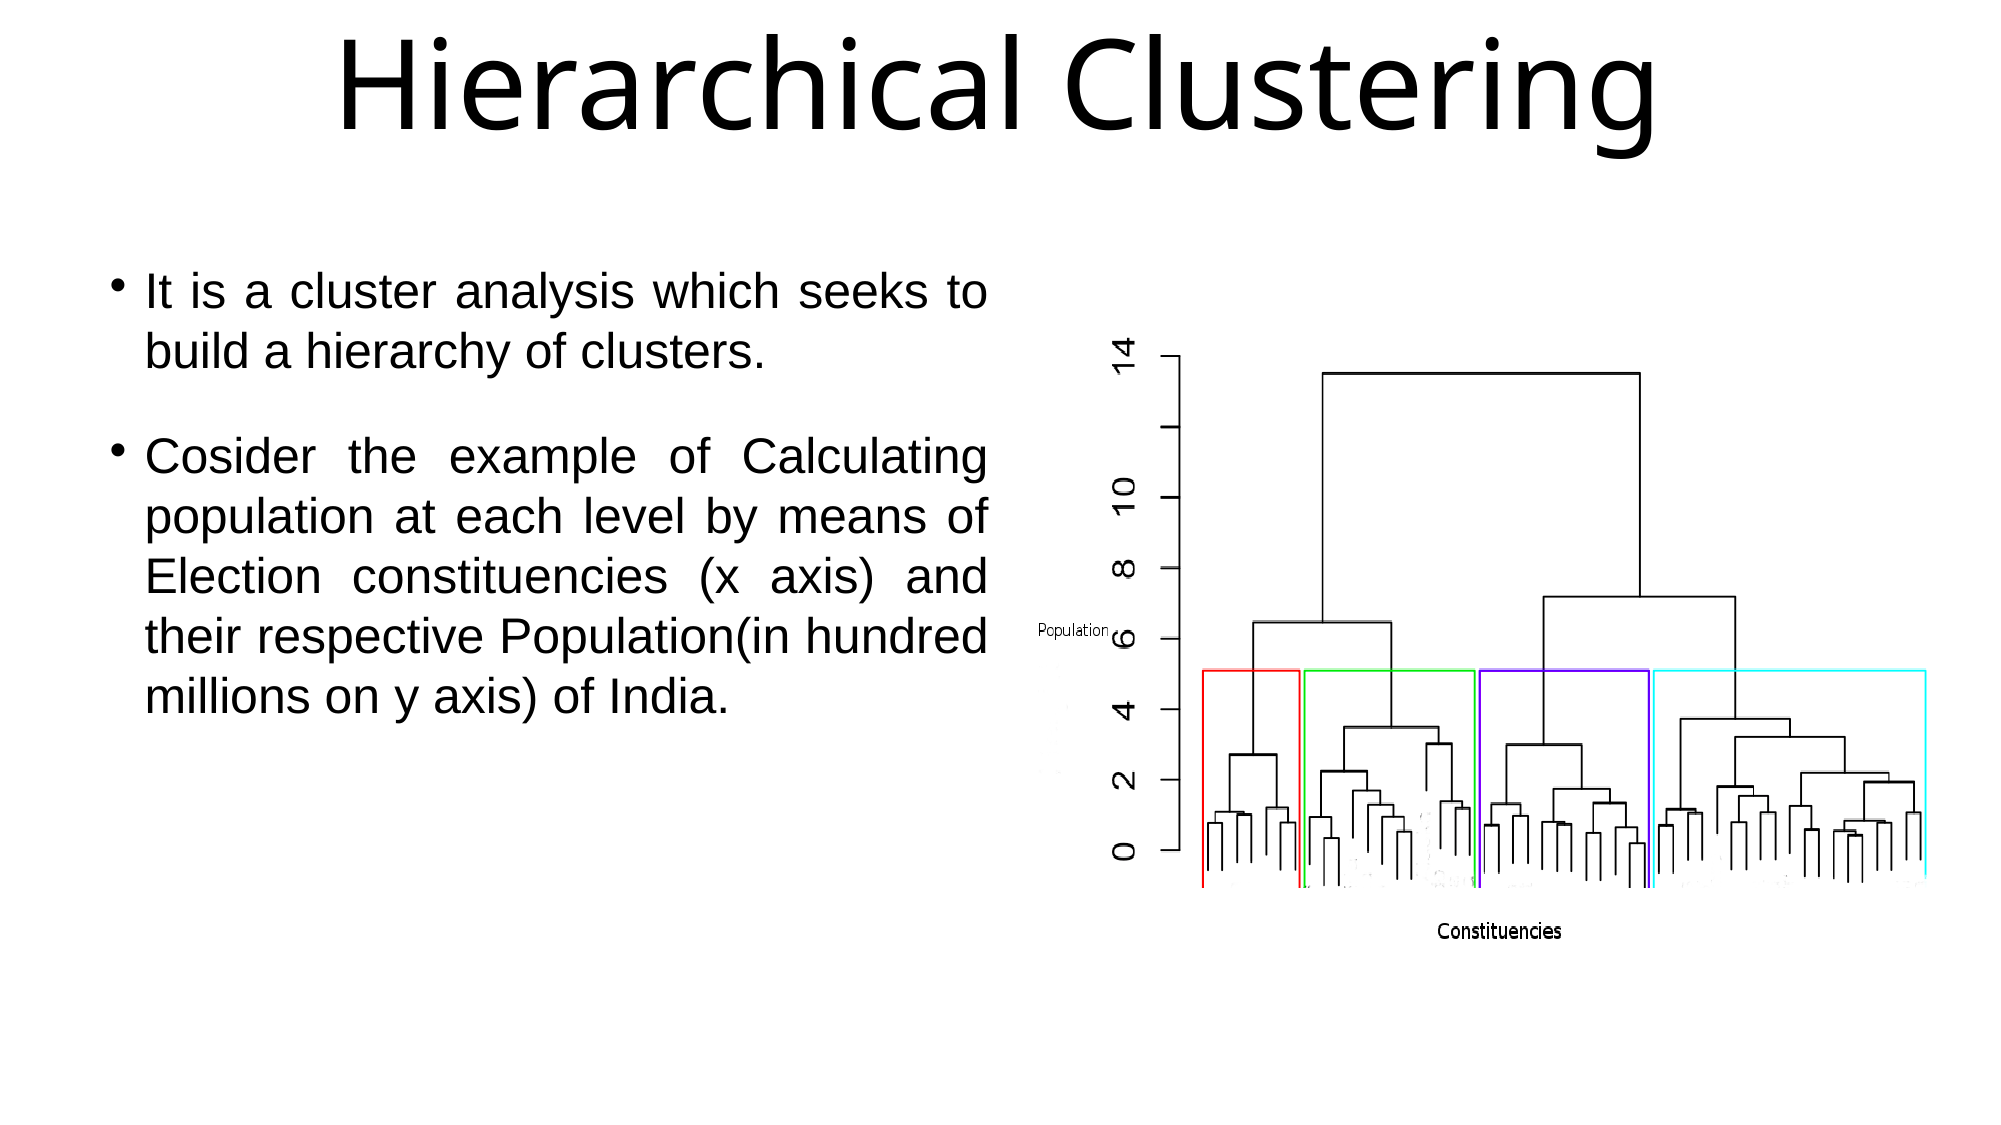

Hierarchical Clustering
It is a cluster analysis which seeks to build a hierarchy of clusters.
Cosider the example of Calculating population at each level by means of Election constituencies (x axis) and their respective Population(in hundred millions on y axis) of India.